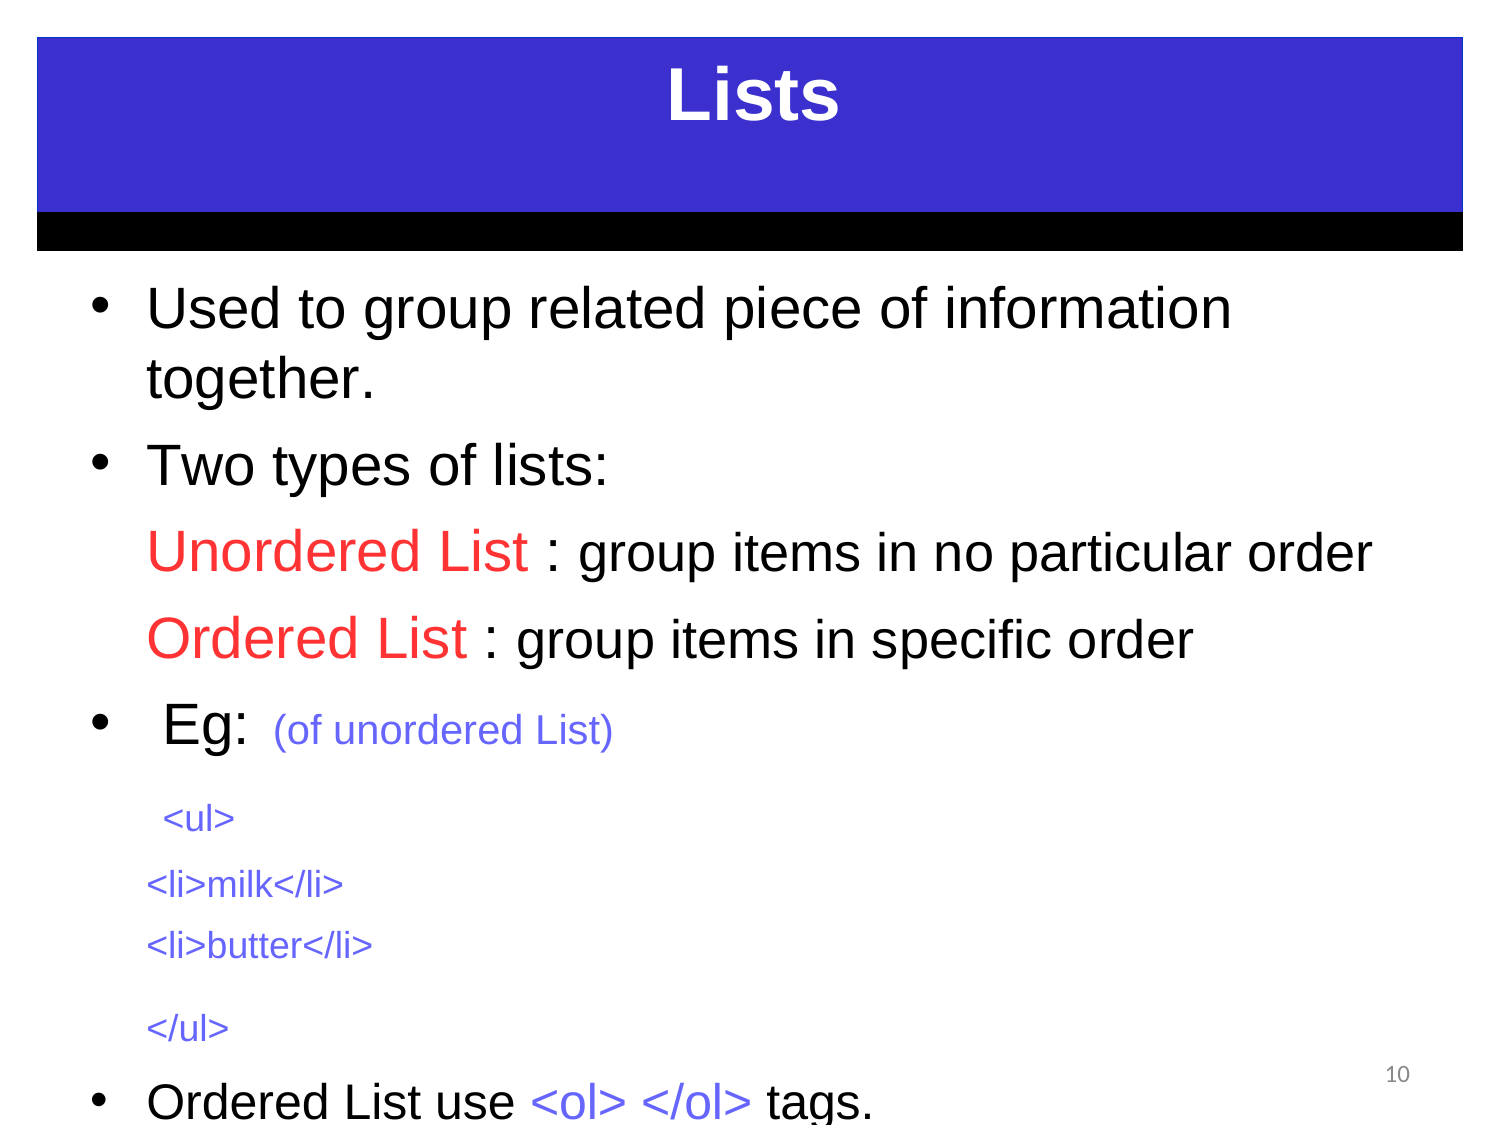

Lists
# Used to group related piece of information together.
Two types of lists:
Unordered List : group items in no particular order
Ordered List : group items in specific order
 Eg: (of unordered List)
 <ul>
<li>milk</li>
<li>butter</li>
</ul>
Ordered List use <ol> </ol> tags.
Where <li> </li> is used to represent a list item.